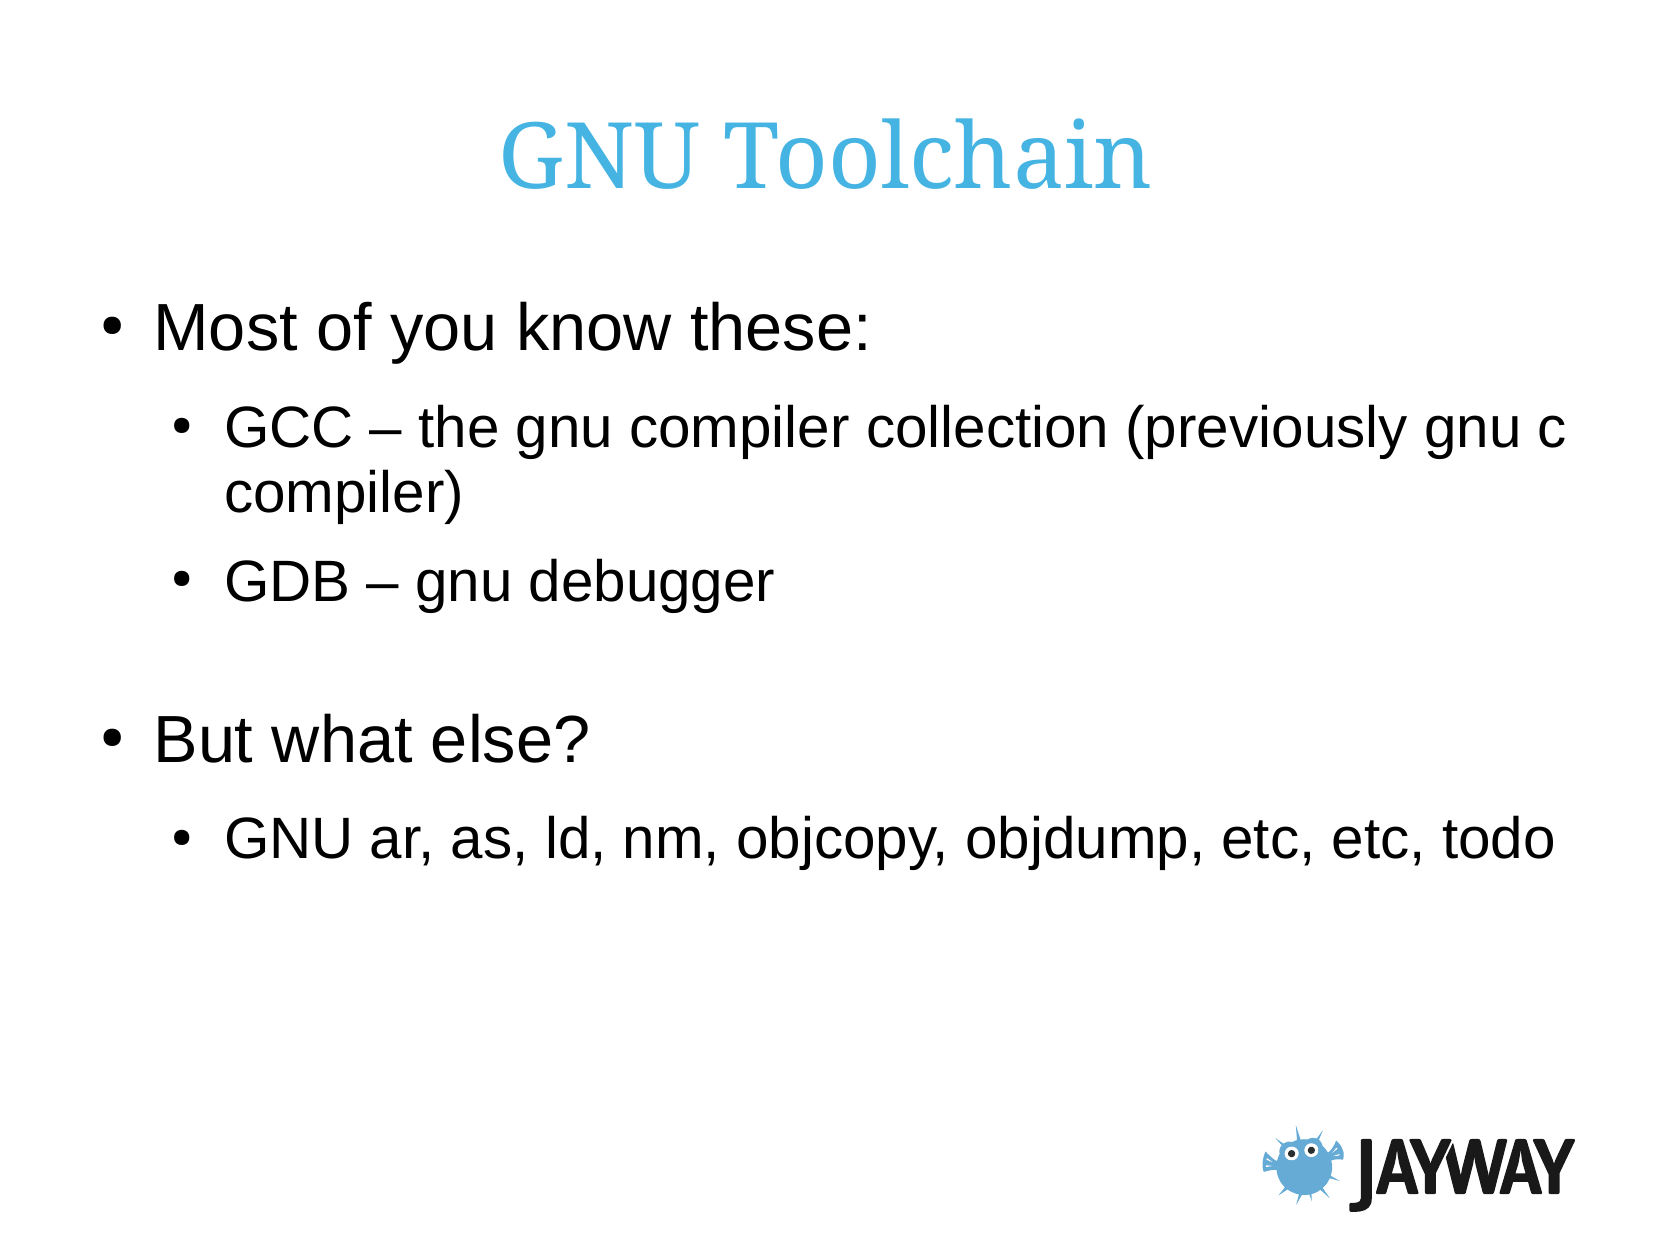

# GNU Toolchain
Most of you know these:
GCC – the gnu compiler collection (previously gnu c compiler)
GDB – gnu debugger
But what else?
GNU ar, as, ld, nm, objcopy, objdump, etc, etc, todo